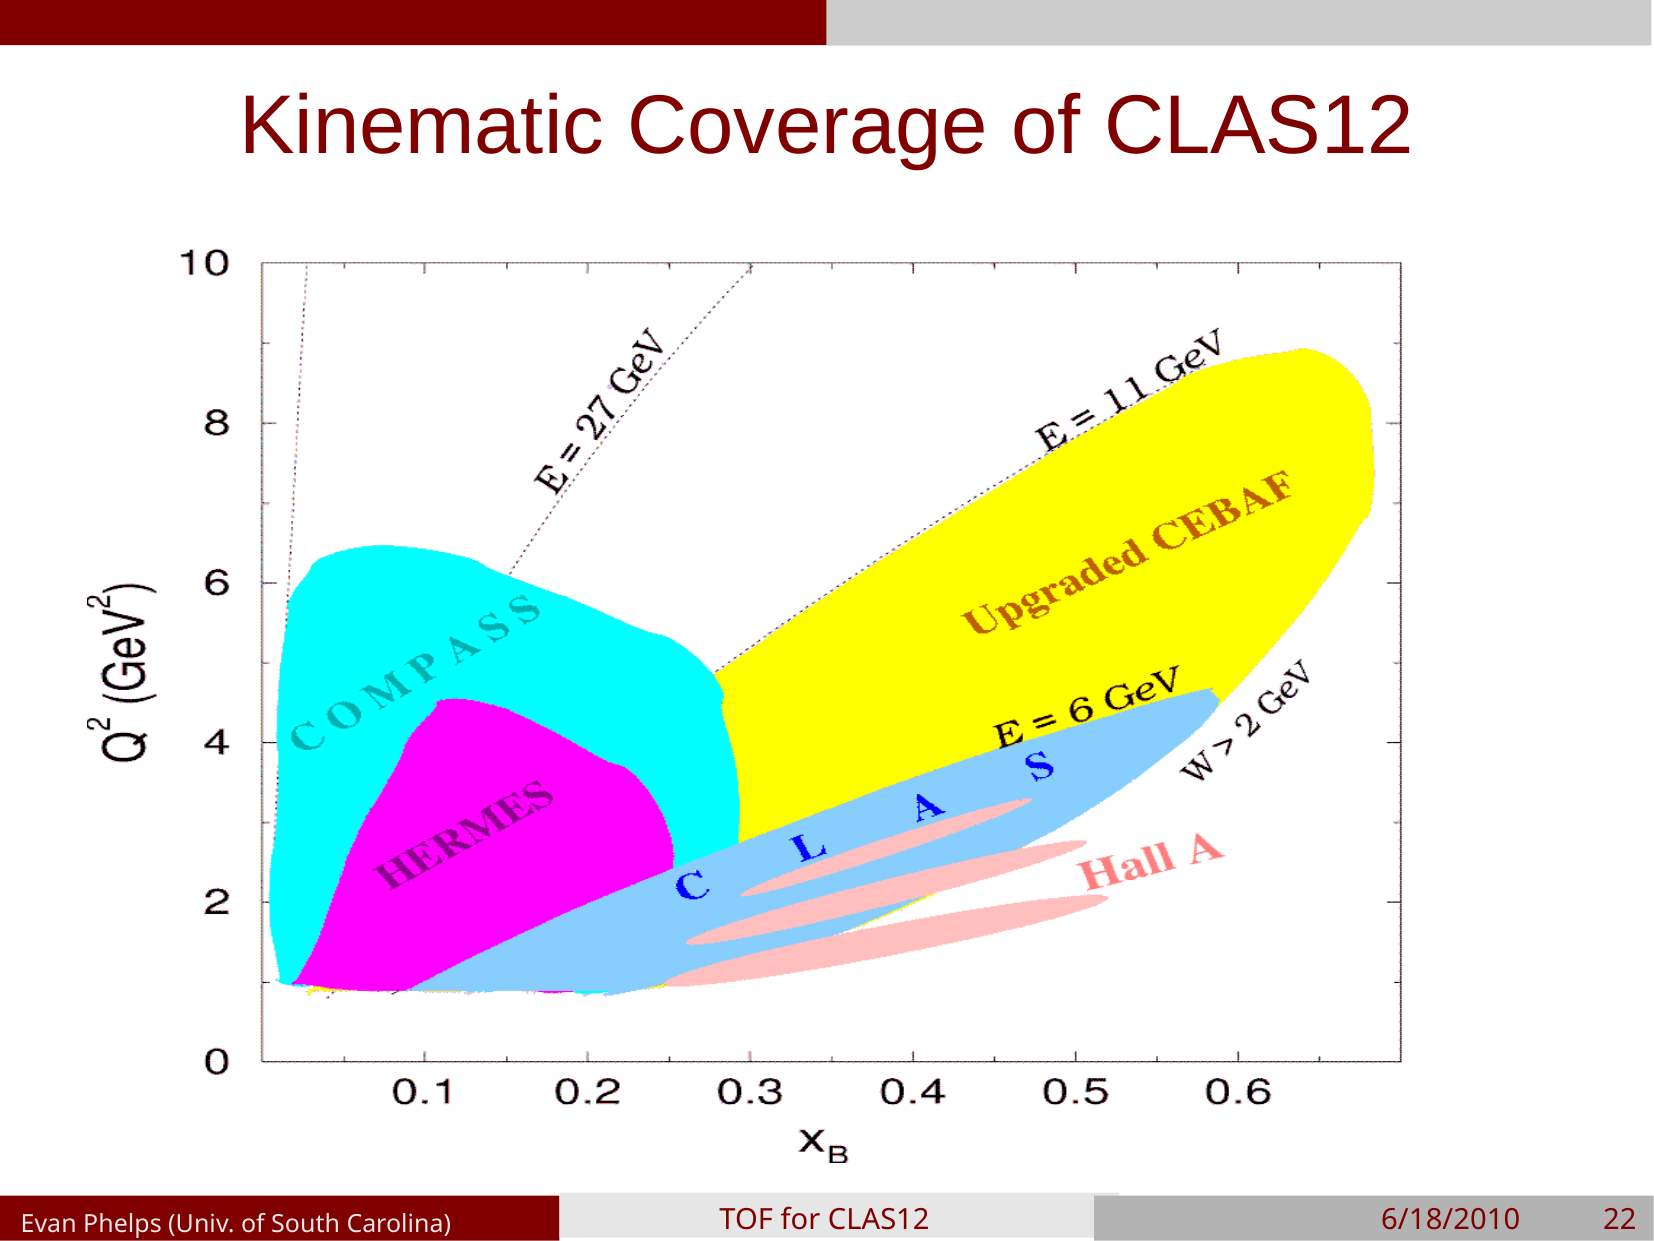

# Kinematic Coverage of CLAS12
TOF for CLAS12
22